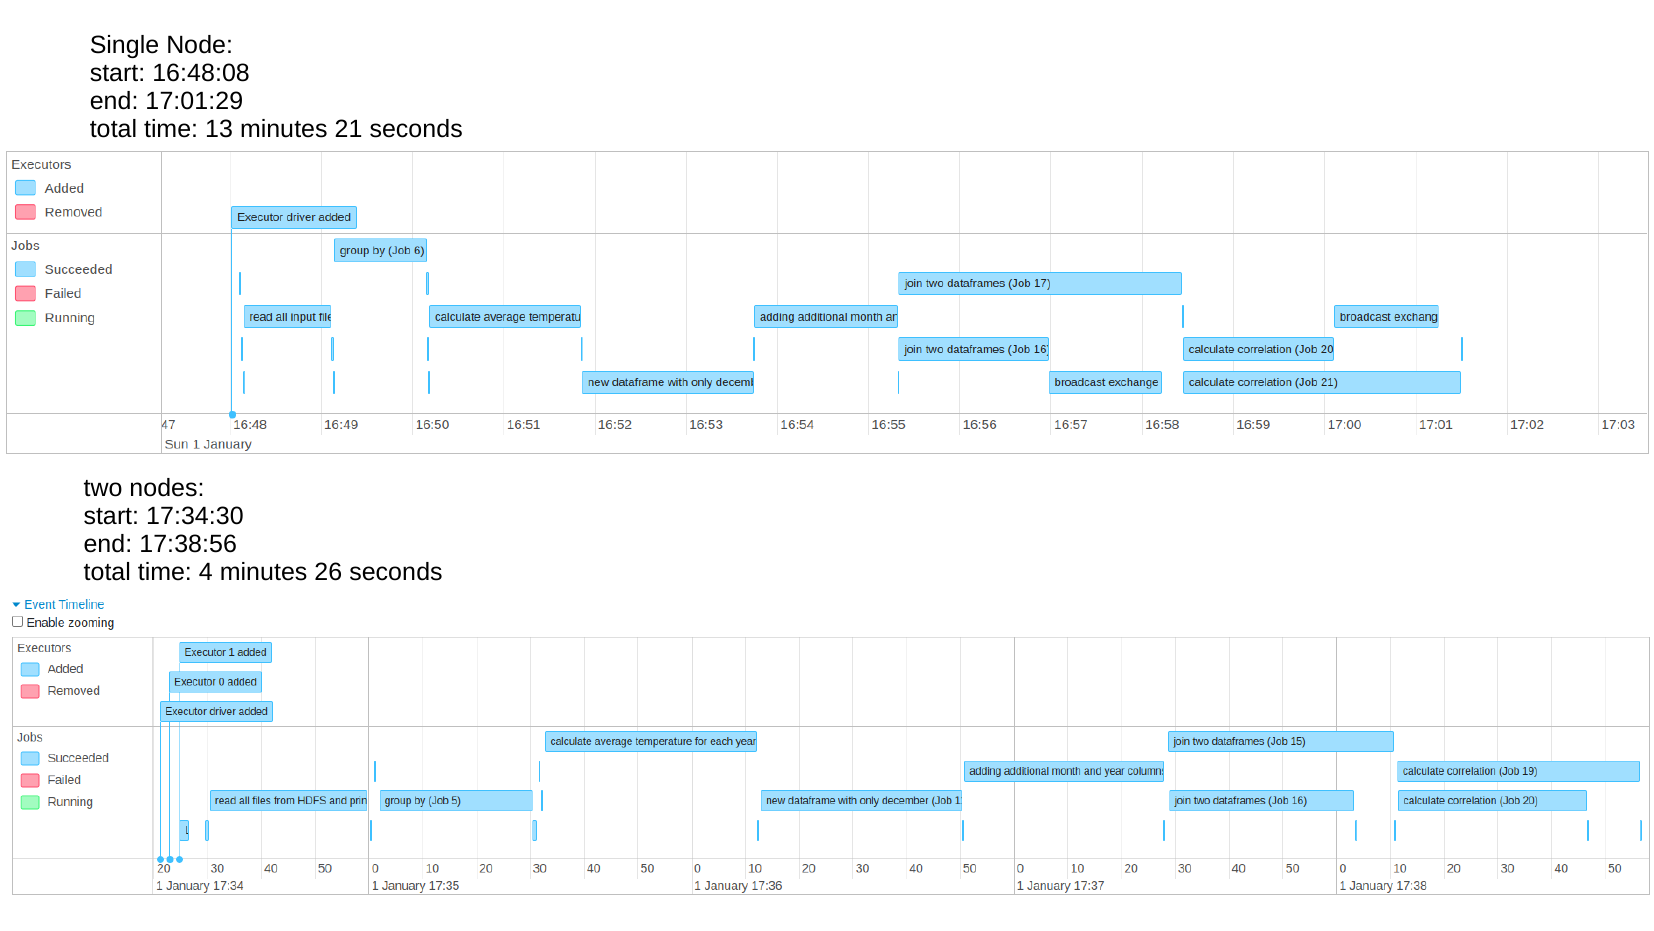

Single Node:
start: 16:48:08
end: 17:01:29
total time: 13 minutes 21 seconds
two nodes:
start: 17:34:30
end: 17:38:56
total time: 4 minutes 26 seconds